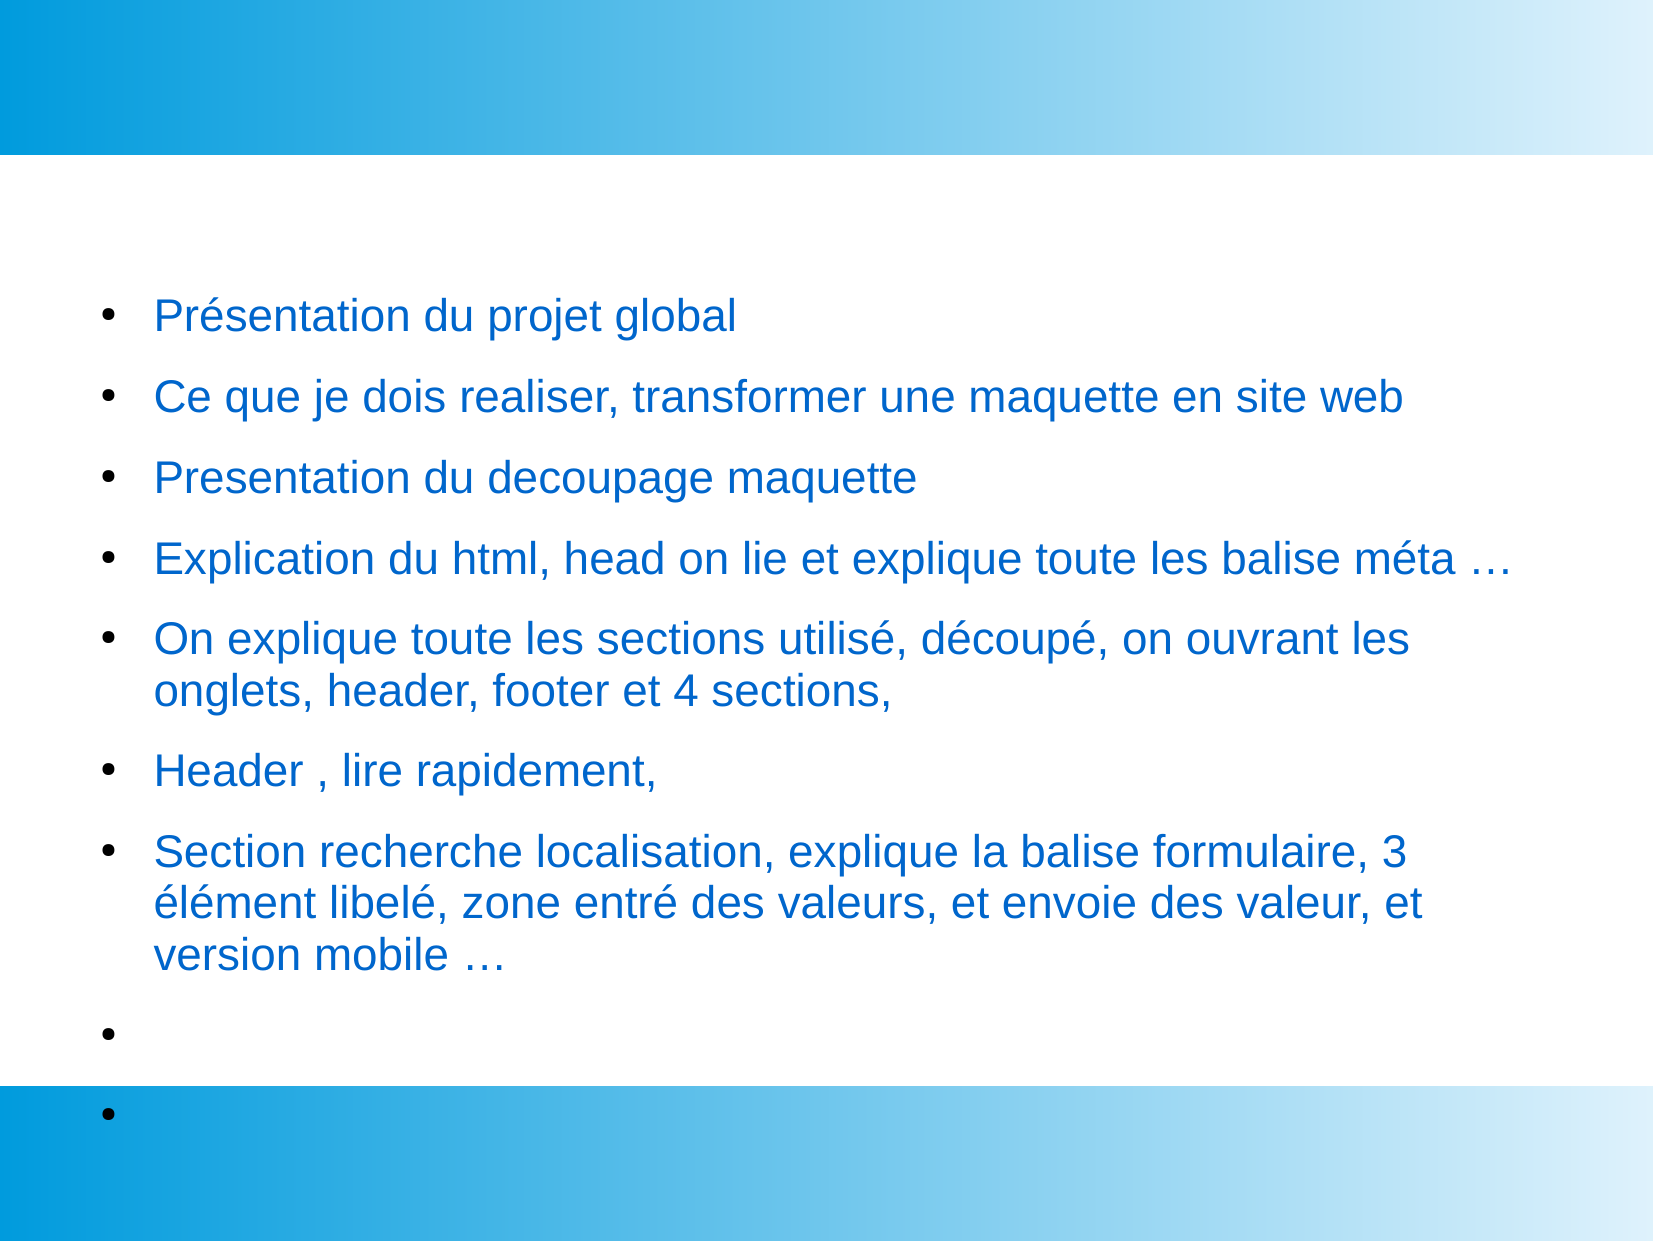

#
Présentation du projet global
Ce que je dois realiser, transformer une maquette en site web
Presentation du decoupage maquette
Explication du html, head on lie et explique toute les balise méta …
On explique toute les sections utilisé, découpé, on ouvrant les onglets, header, footer et 4 sections,
Header , lire rapidement,
Section recherche localisation, explique la balise formulaire, 3 élément libelé, zone entré des valeurs, et envoie des valeur, et version mobile …